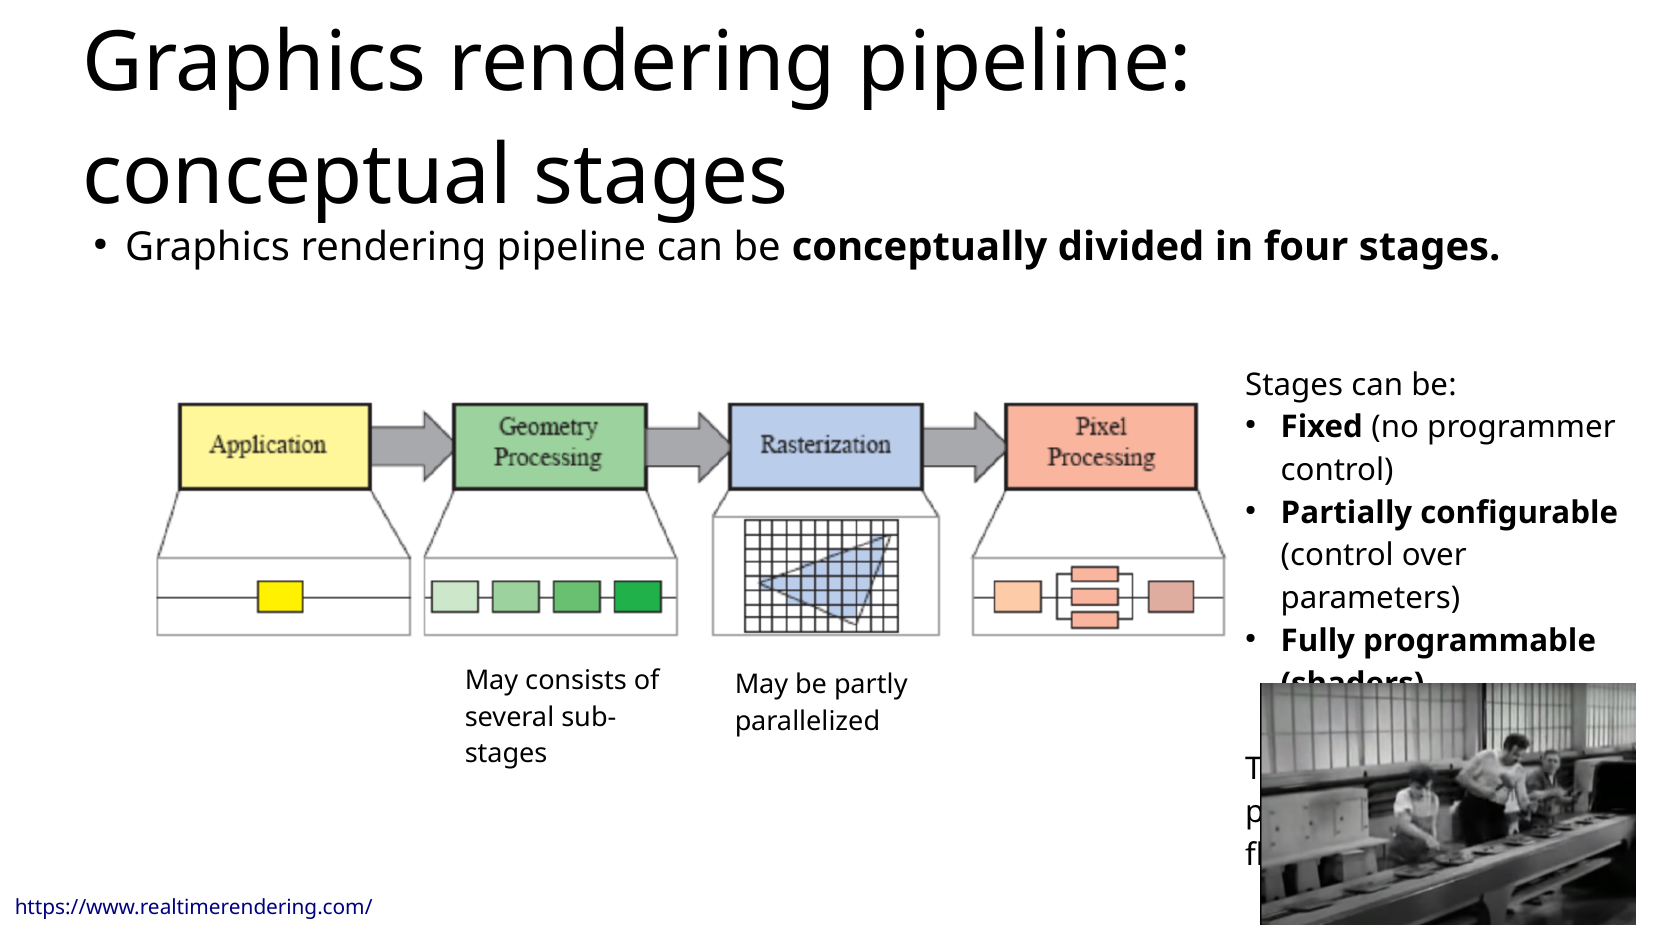

# Graphics rendering pipeline: conceptual stages
Graphics rendering pipeline can be conceptually divided in four stages.
Stages can be:
Fixed (no programmer control)
Partially configurable (control over parameters)
Fully programmable (shaders)
Trend is towards programmability and flexibility.
May consists of several sub-stages
May be partly parallelized
46
https://www.realtimerendering.com/